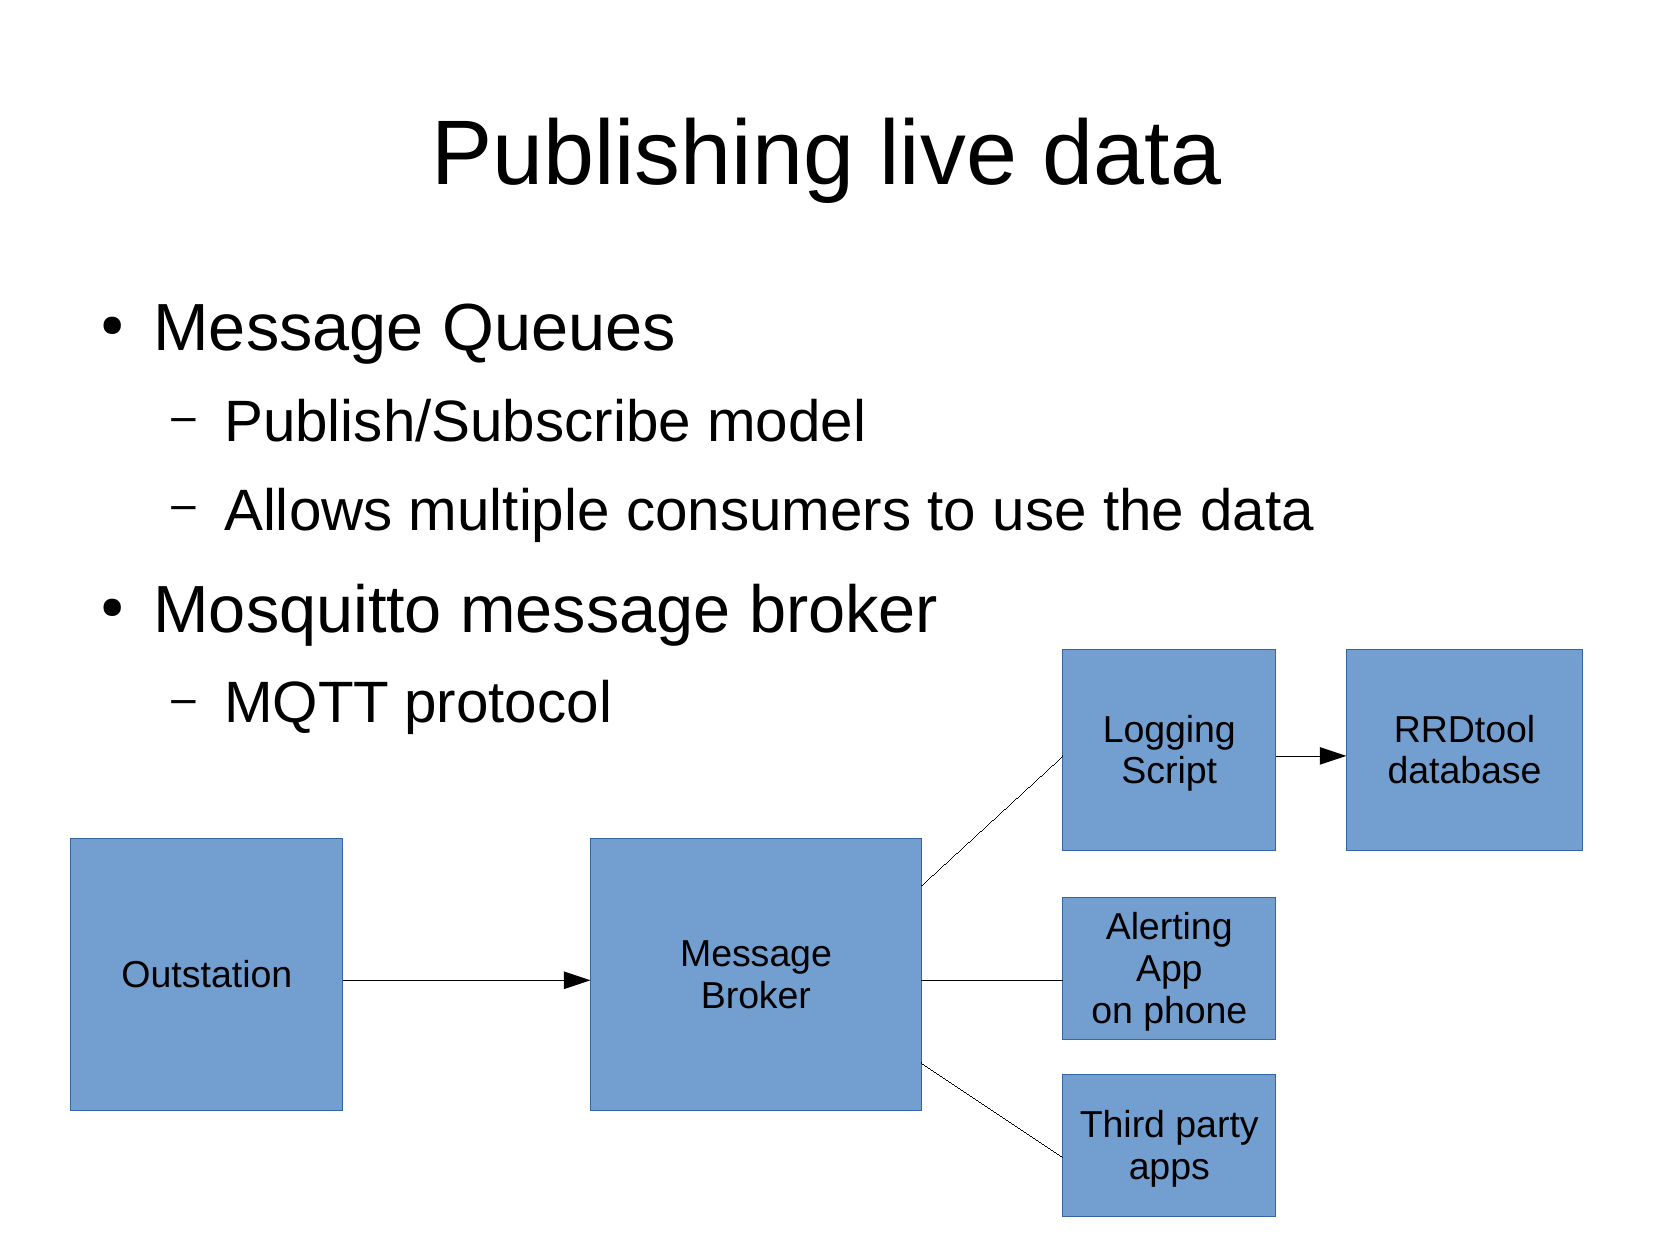

# Publishing live data
Message Queues
Publish/Subscribe model
Allows multiple consumers to use the data
Mosquitto message broker
MQTT protocol
Logging
Script
RRDtool
database
Outstation
Message
Broker
Alerting
App
on phone
Third party
apps